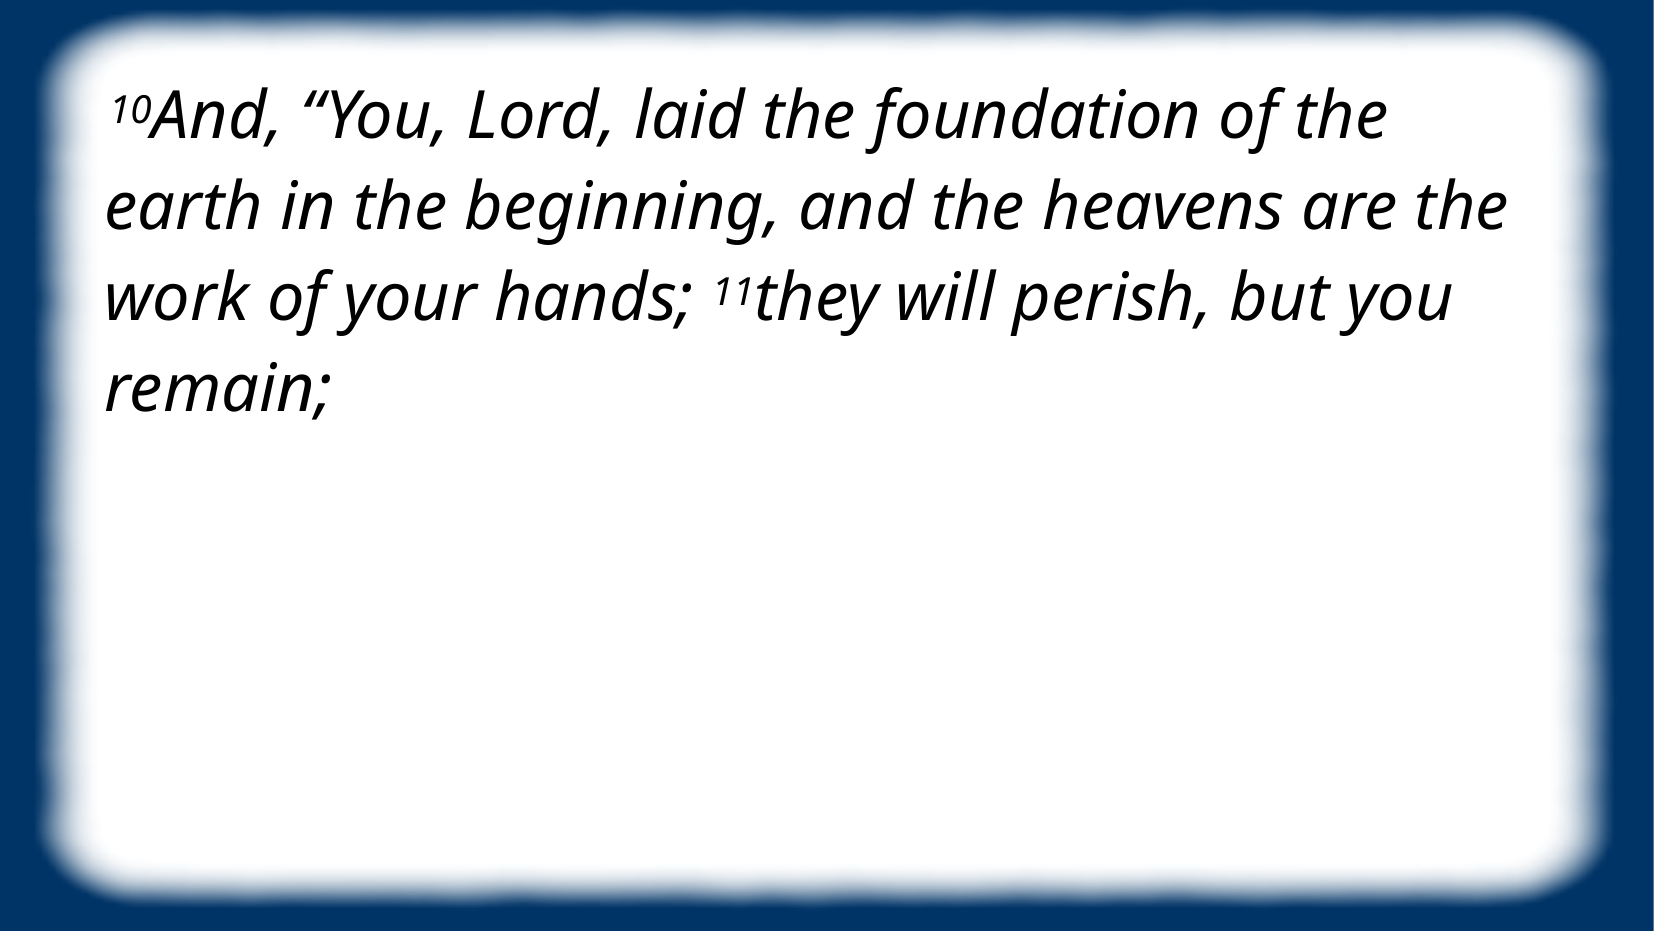

10And, “You, Lord, laid the foundation of the earth in the beginning, and the heavens are the work of your hands; 11they will perish, but you remain;